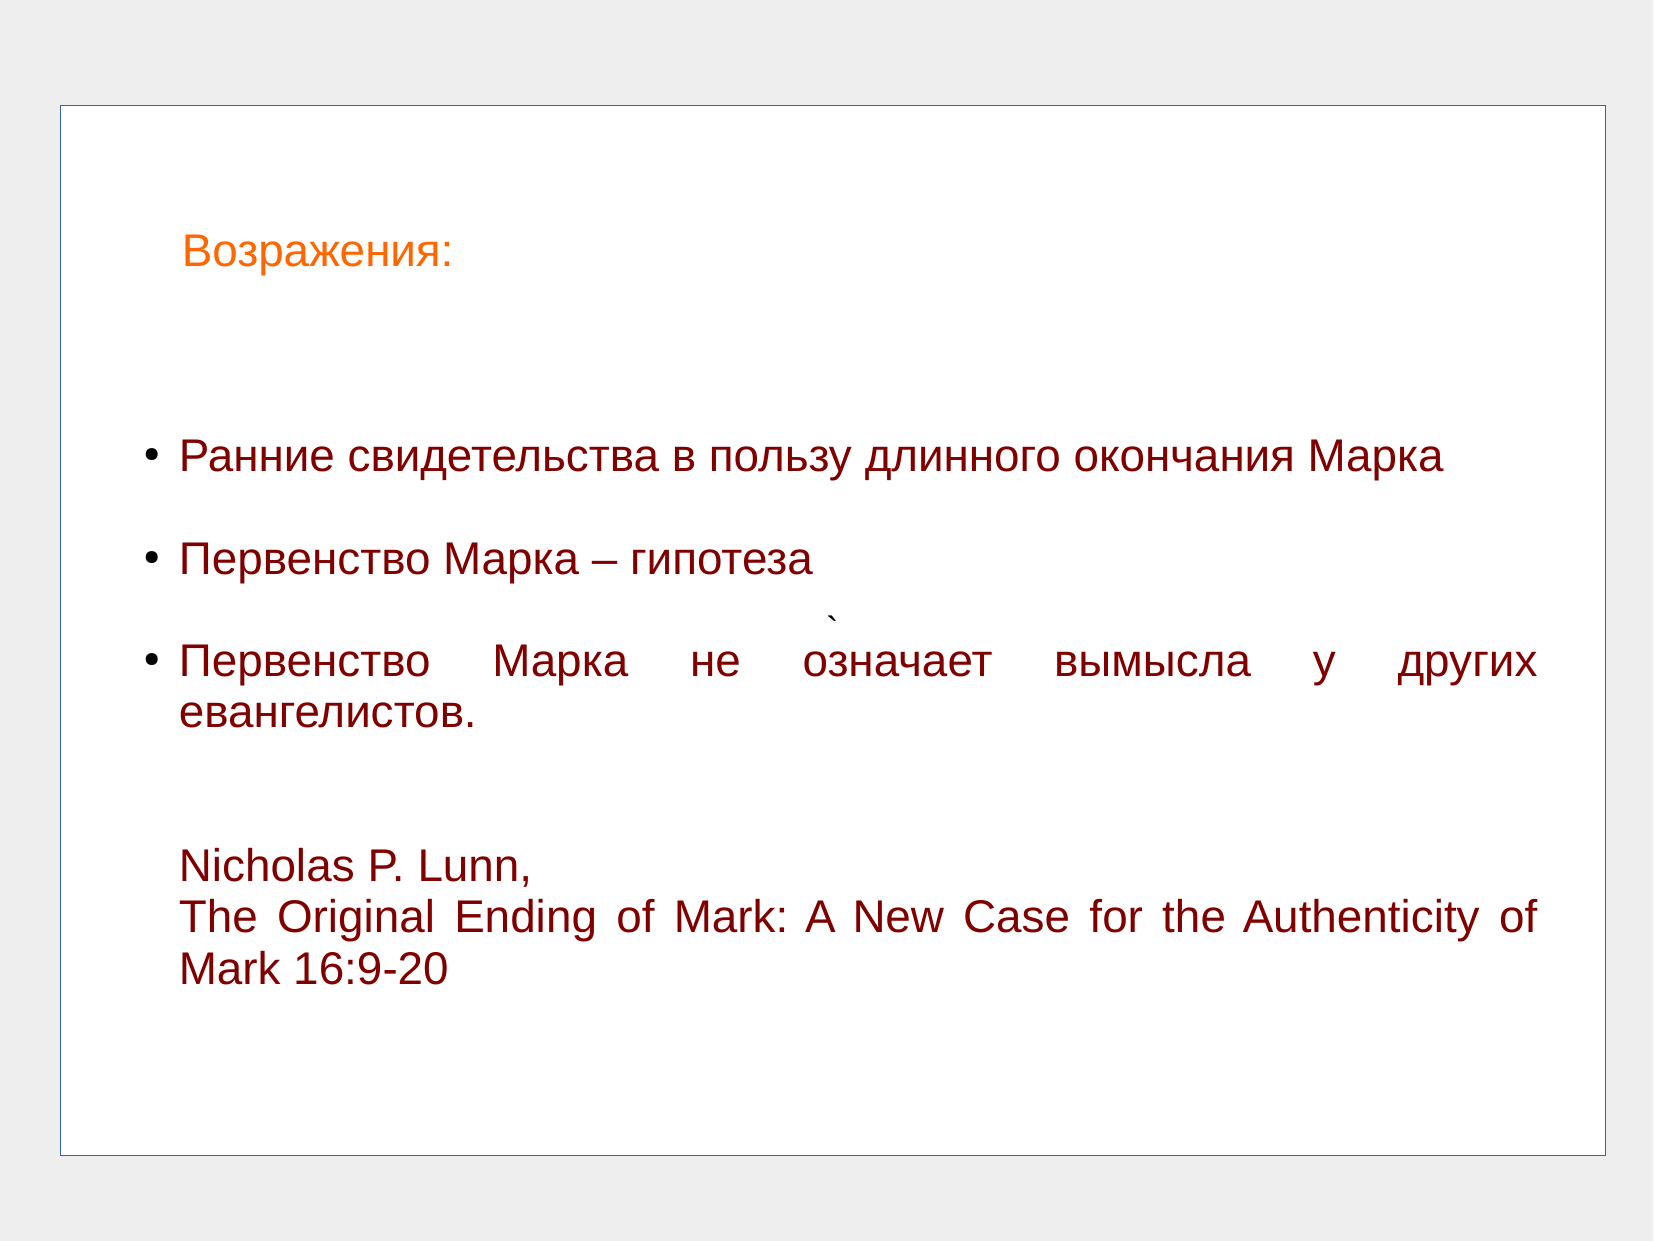

`
# Возражения:
Ранние свидетельства в пользу длинного окончания Марка
Первенство Марка – гипотеза
Первенство Марка не означает вымысла у других евангелистов.
Nicholas P. Lunn,
The Original Ending of Mark: A New Case for the Authenticity of Mark 16:9-20